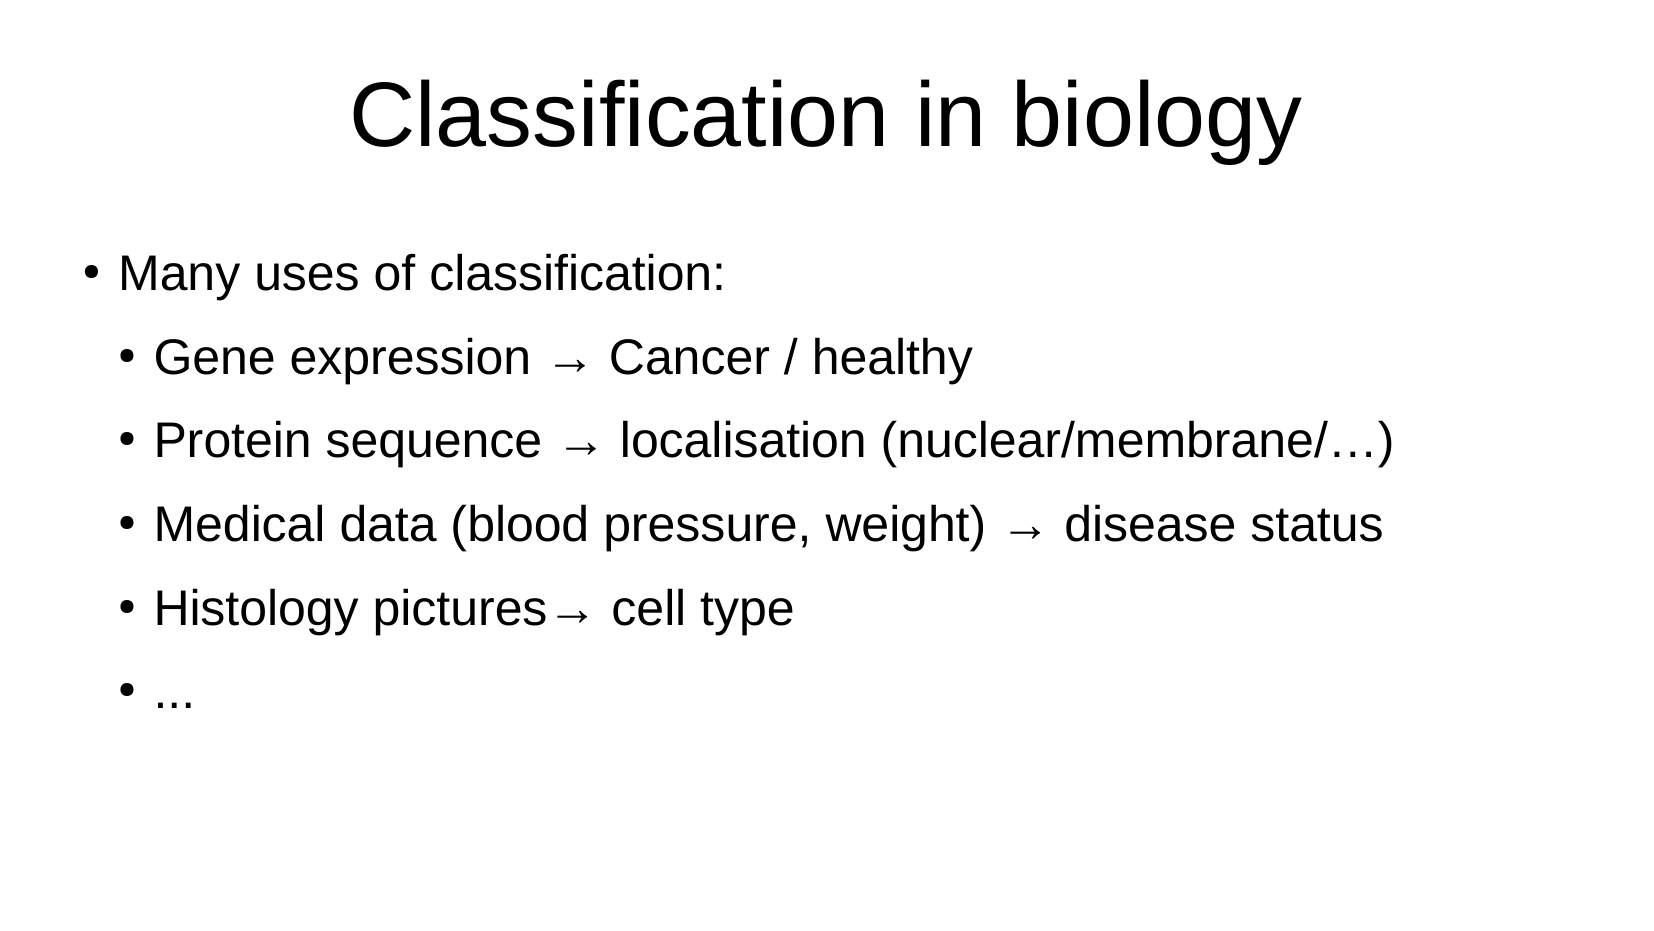

# Classification in biology
Many uses of classification:
Gene expression → Cancer / healthy
Protein sequence → localisation (nuclear/membrane/…)
Medical data (blood pressure, weight) → disease status
Histology pictures→ cell type
...